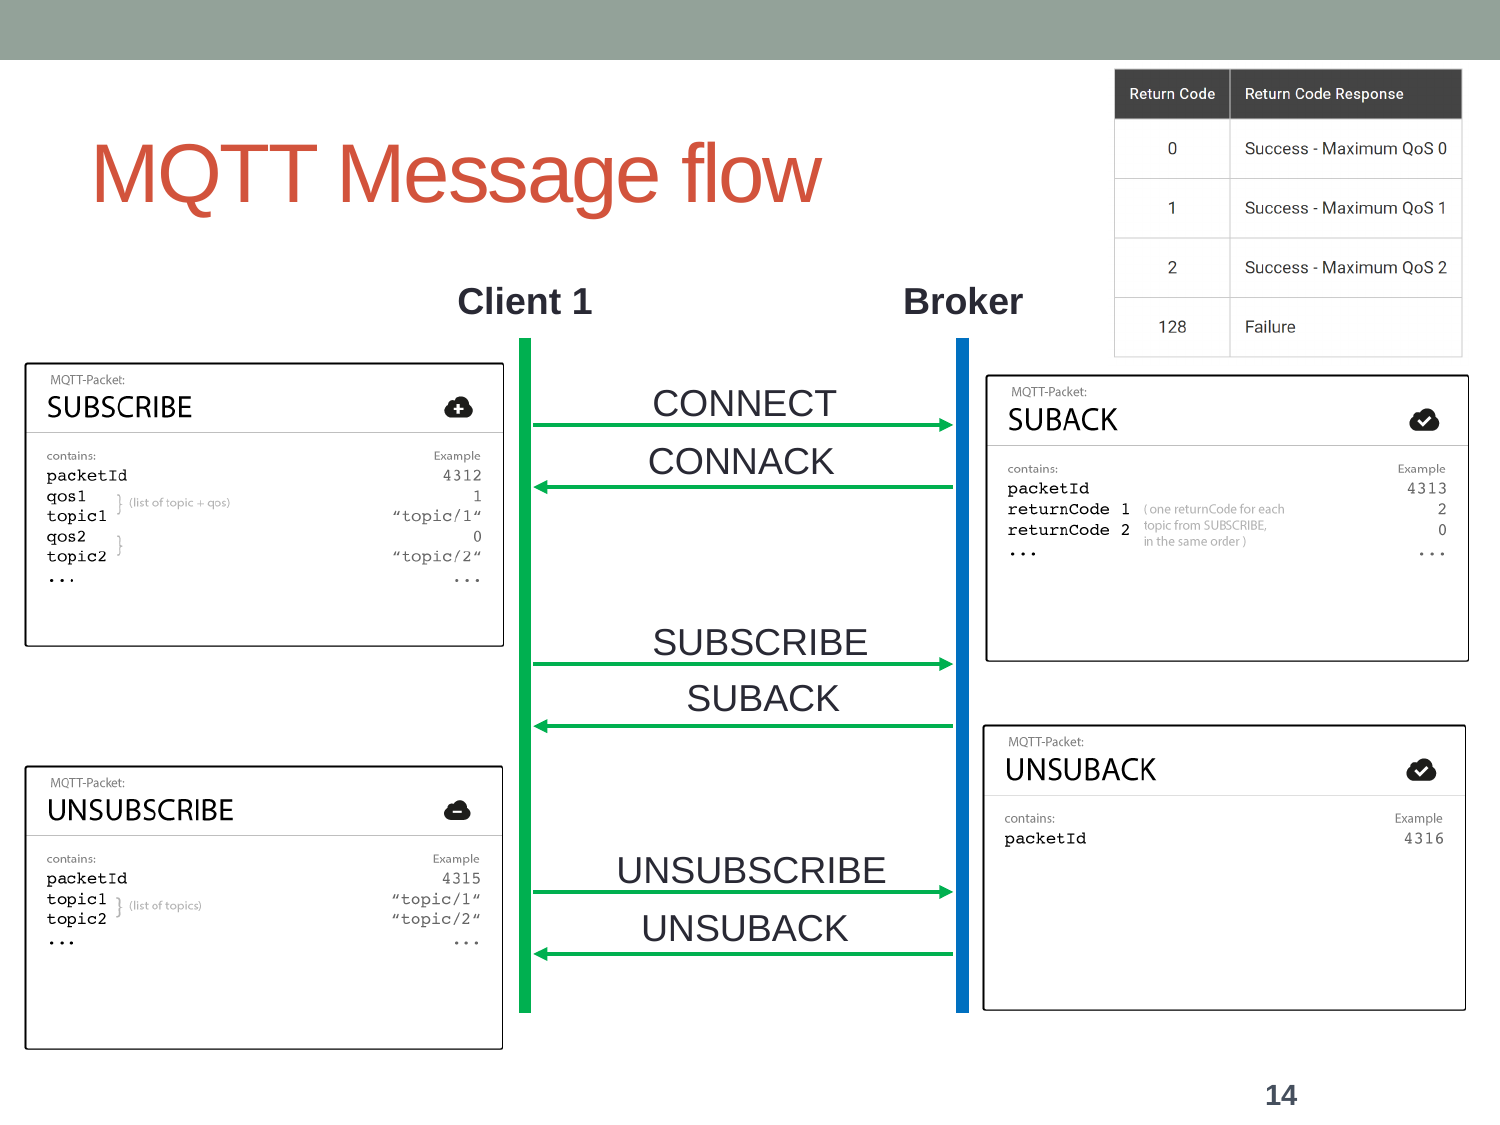

# MQTT Message flow
Client 1
Broker
CONNECT
CONNACK
SUBSCRIBE
SUBACK
UNSUBSCRIBE
UNSUBACK
14